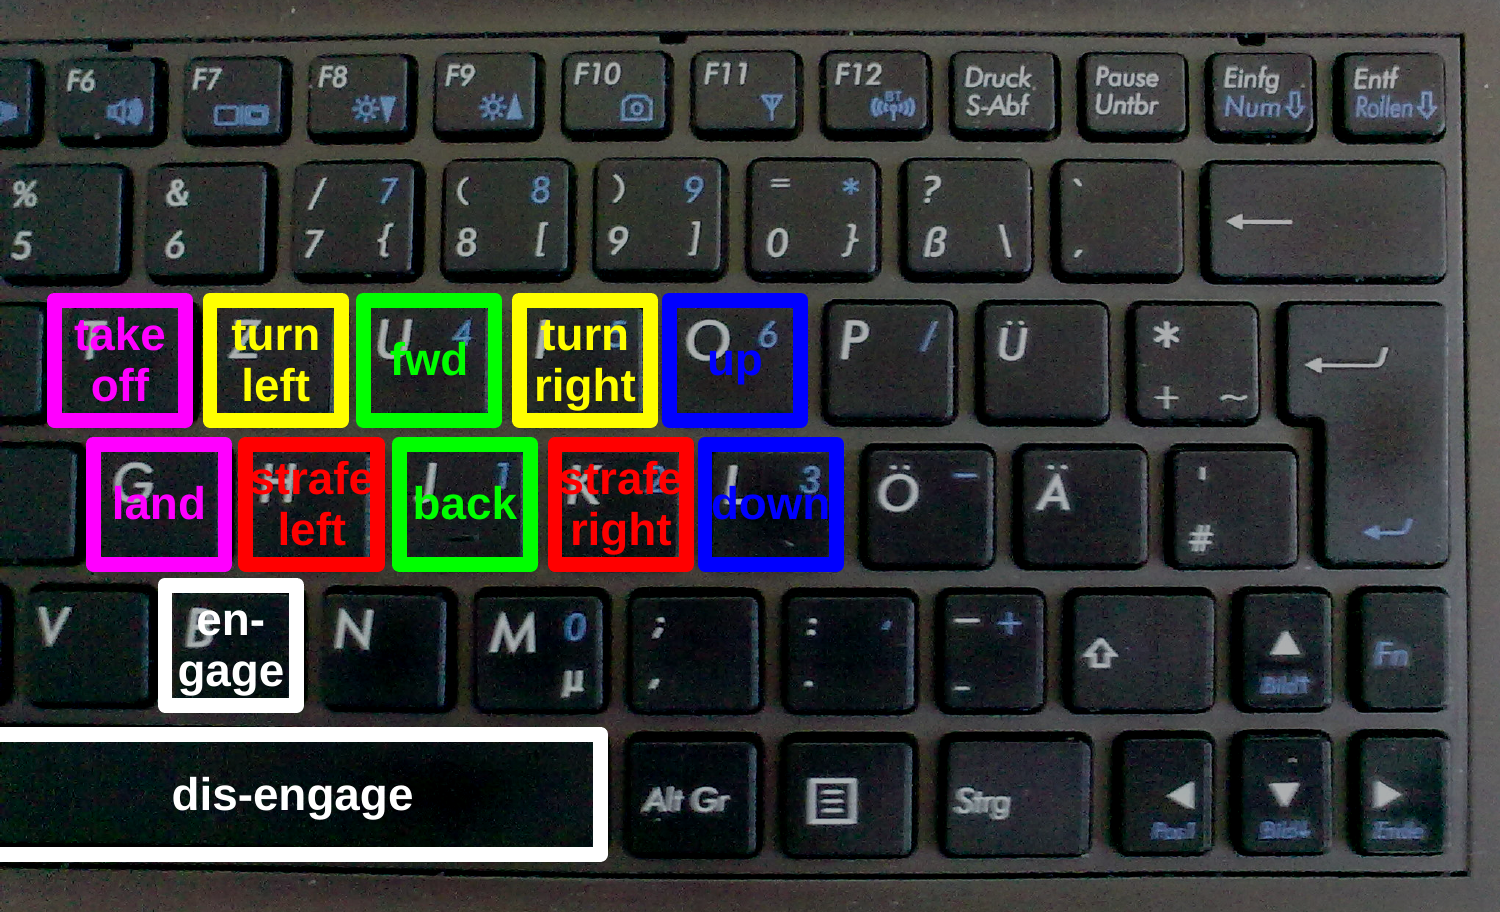

take
off
turn
left
fwd
turn
right
up
land
strafe
left
back
strafe
right
down
en-
gage
dis-engage